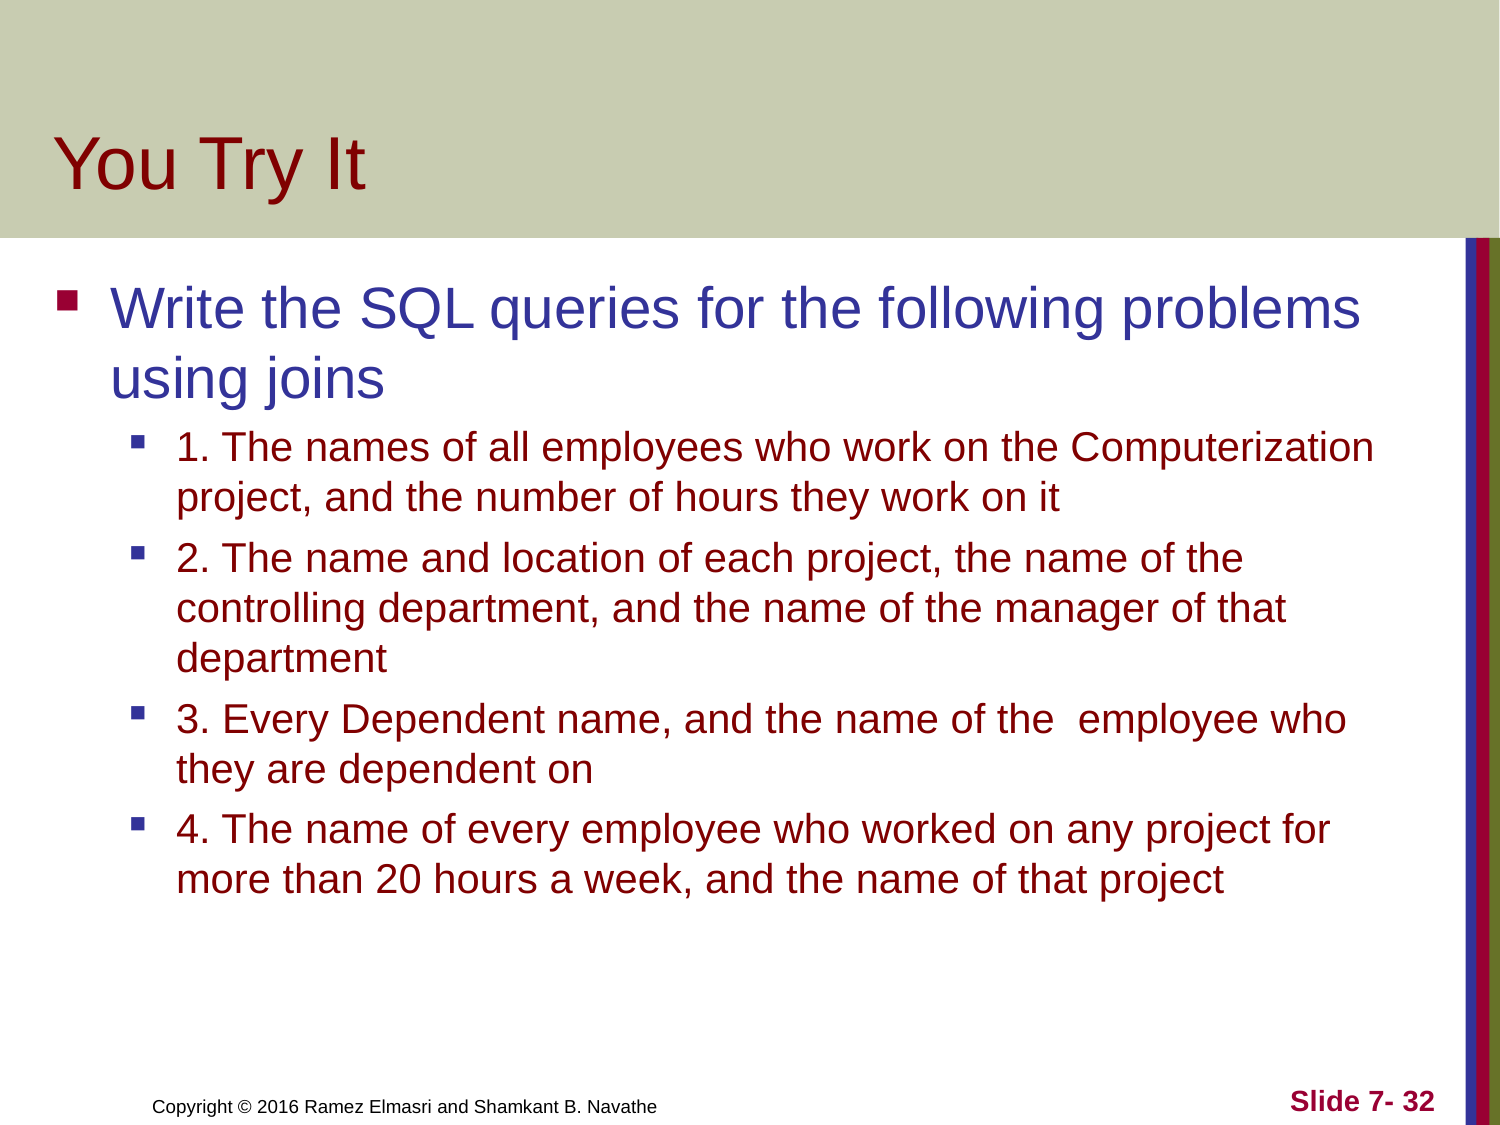

# You Try It
Write the SQL queries for the following problems using joins
1. The names of all employees who work on the Computerization project, and the number of hours they work on it
2. The name and location of each project, the name of the controlling department, and the name of the manager of that department
3. Every Dependent name, and the name of the employee who they are dependent on
4. The name of every employee who worked on any project for more than 20 hours a week, and the name of that project
Slide 7-